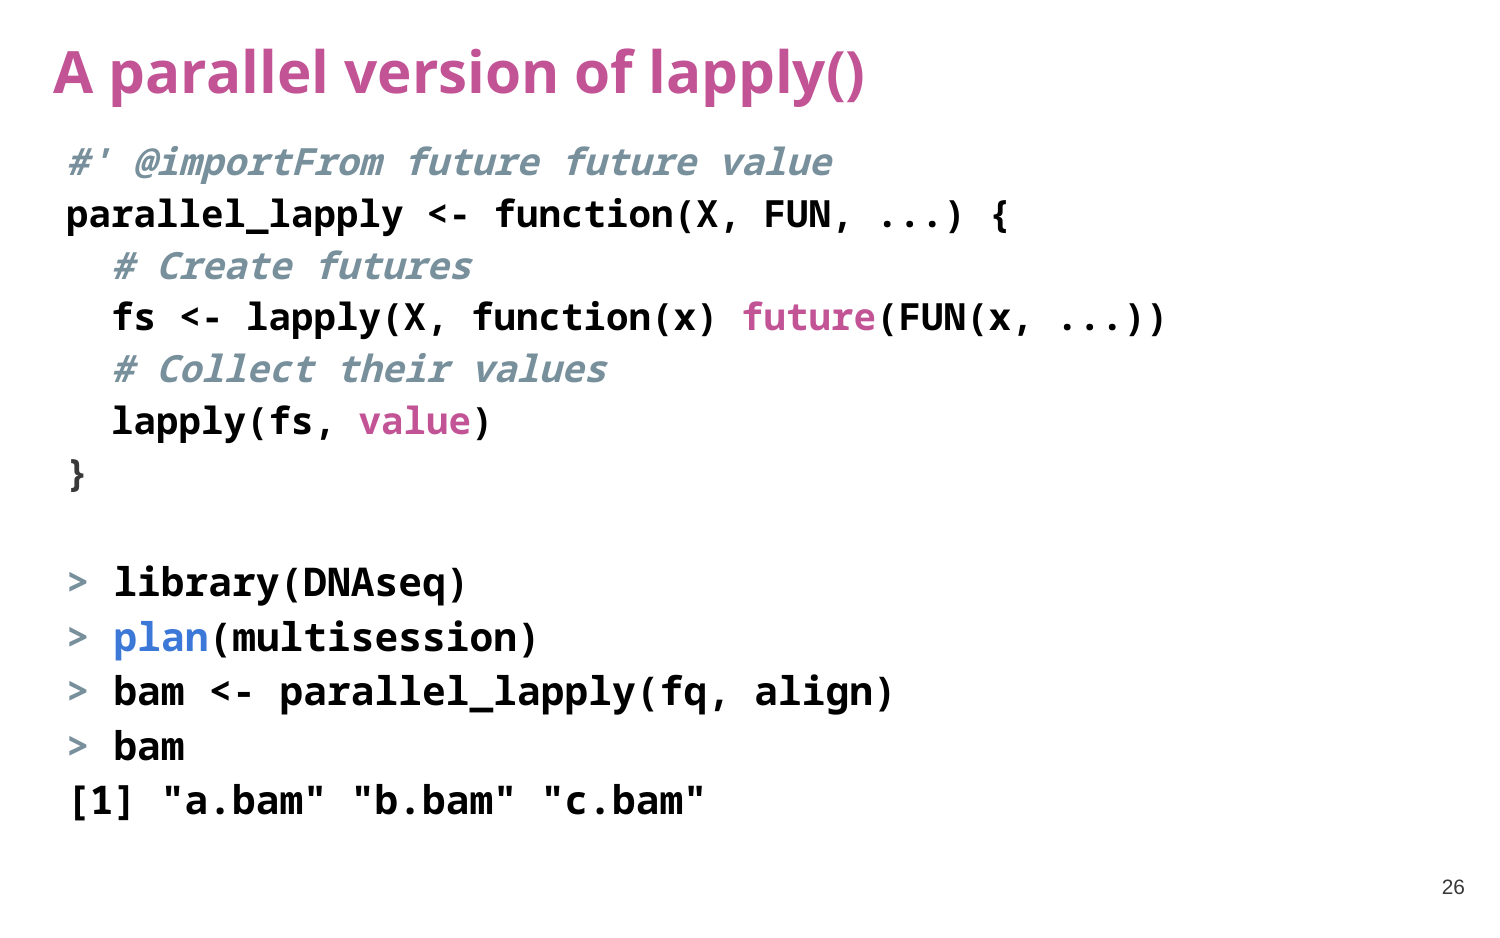

# A parallel version of lapply()
#' @importFrom future future value
parallel_lapply <- function(X, FUN, ...) {
 # Create futures
 fs <- lapply(X, function(x) future(FUN(x, ...))
 # Collect their values
 lapply(fs, value)
}
> library(DNAseq)
> plan(multisession)
> bam <- parallel_lapply(fq, align)
> bam
[1] "a.bam" "b.bam" "c.bam"